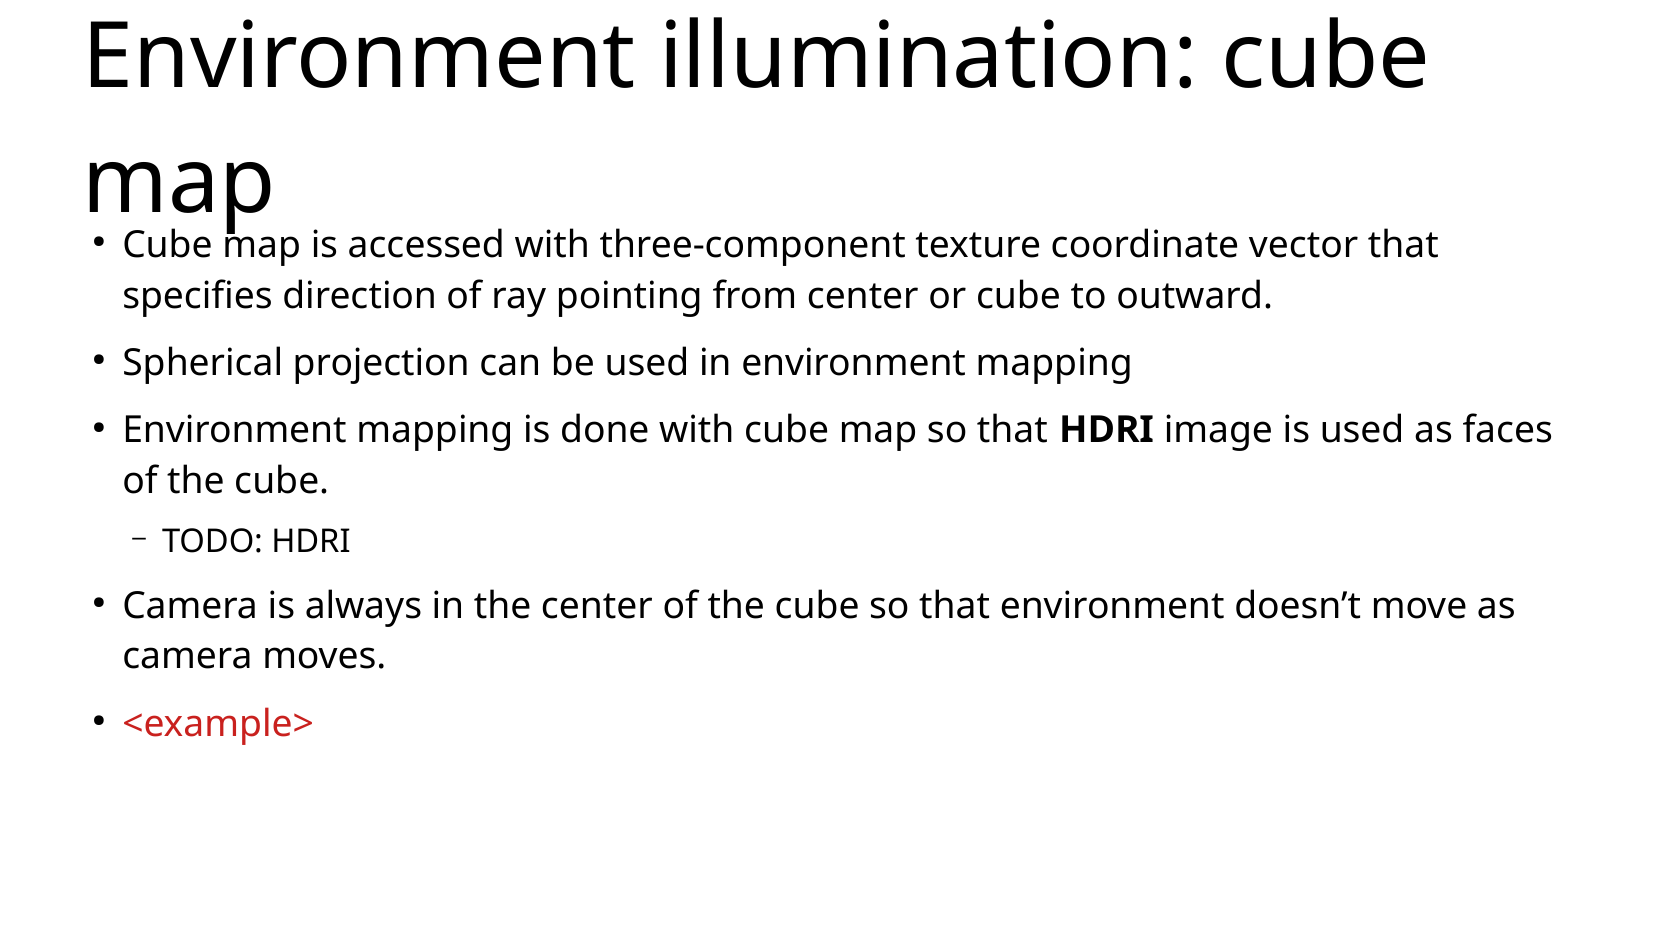

# Environment illumination: cube map
Cube map is accessed with three-component texture coordinate vector that specifies direction of ray pointing from center or cube to outward.
Spherical projection can be used in environment mapping
Environment mapping is done with cube map so that HDRI image is used as faces of the cube.
TODO: HDRI
Camera is always in the center of the cube so that environment doesn’t move as camera moves.
<example>